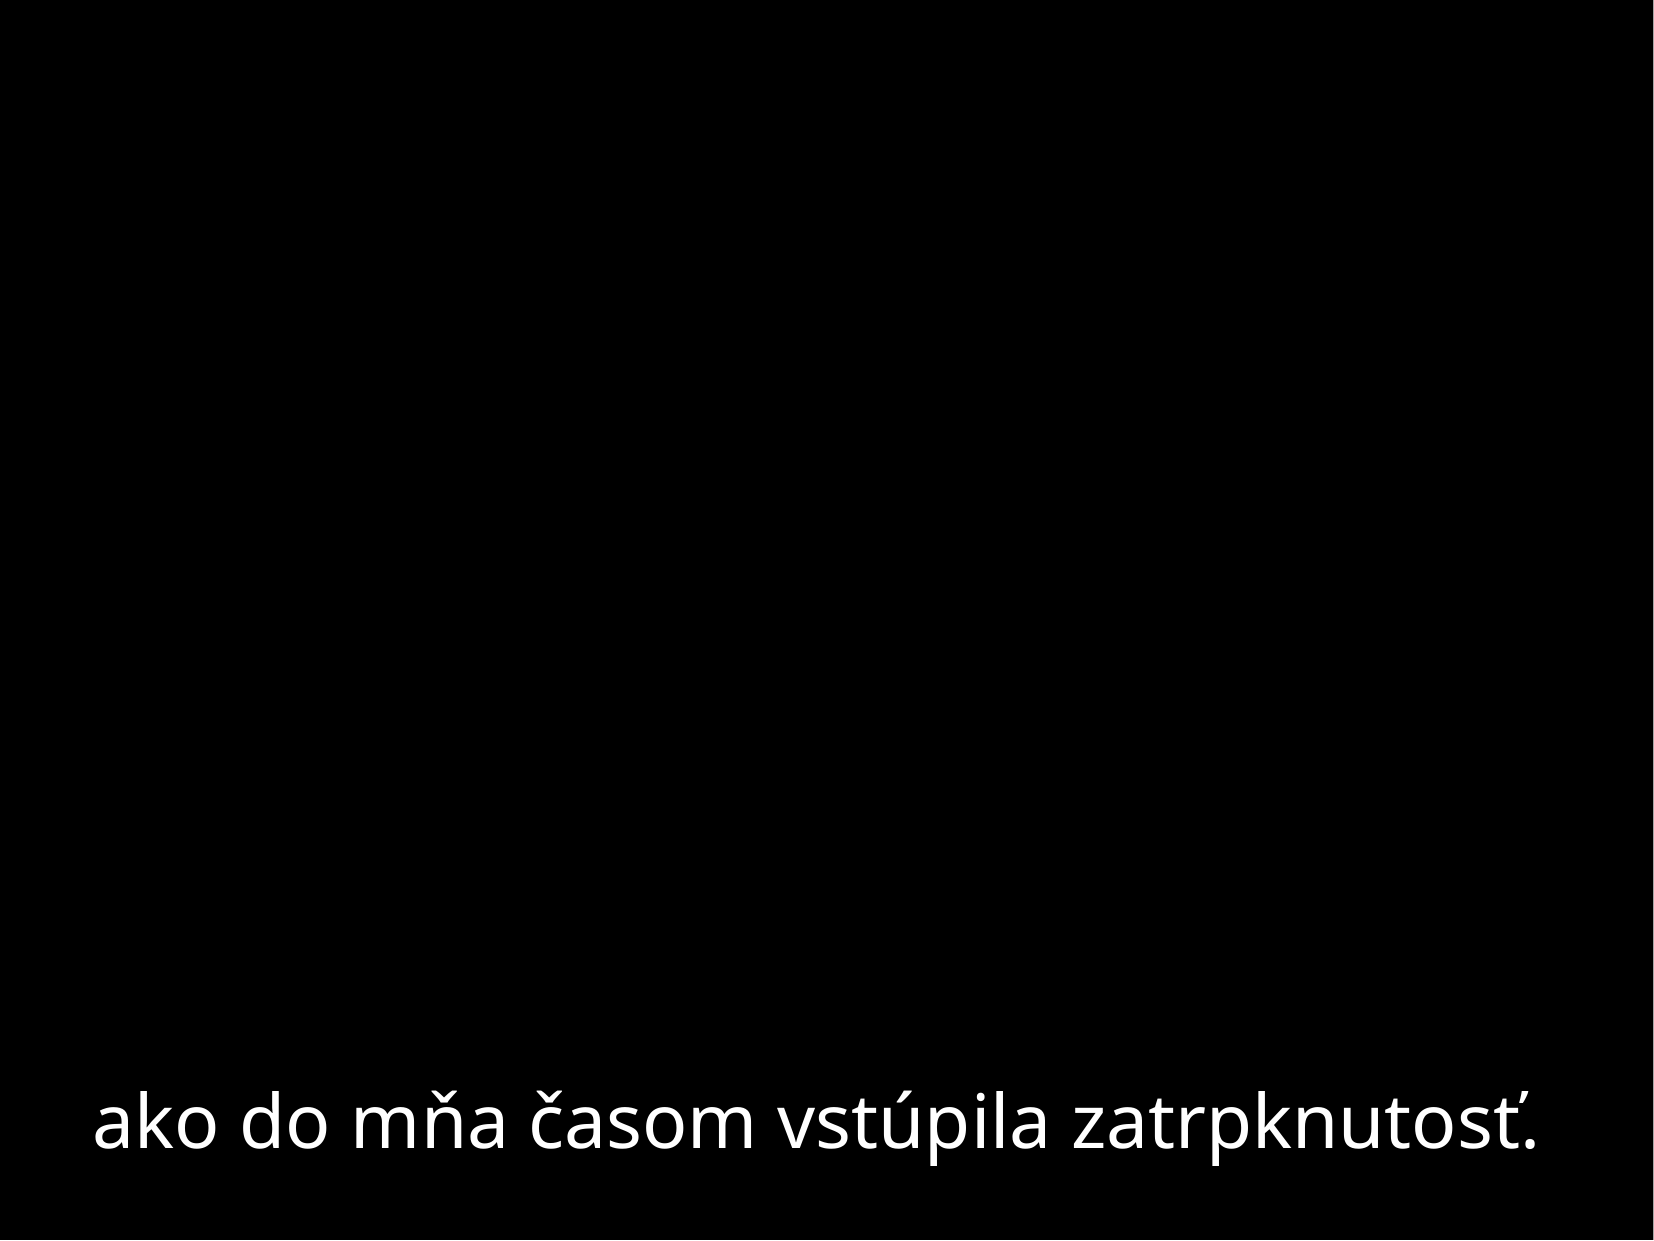

# ako do mňa časom vstúpila zatrpknutosť.